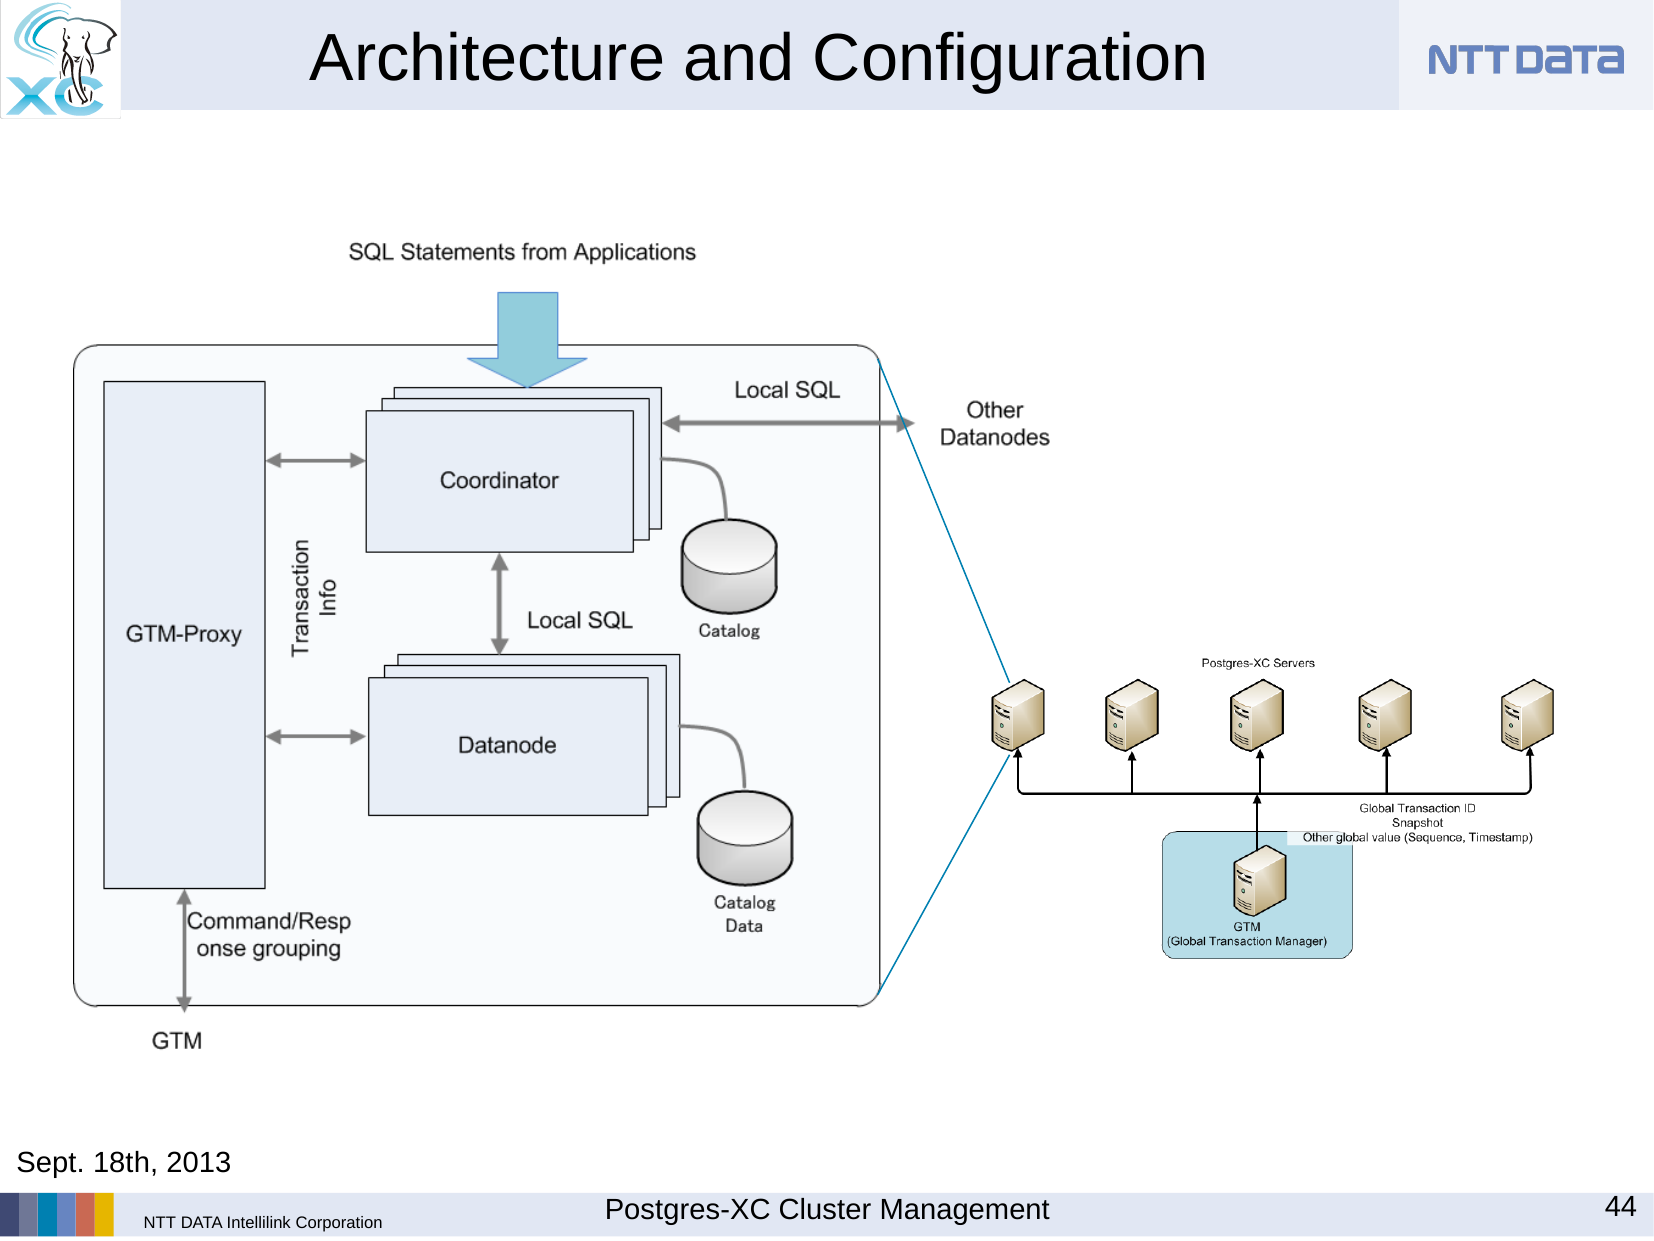

# Architecture and Configuration
Sept. 18th, 2013
44
Postgres-XC Cluster Management